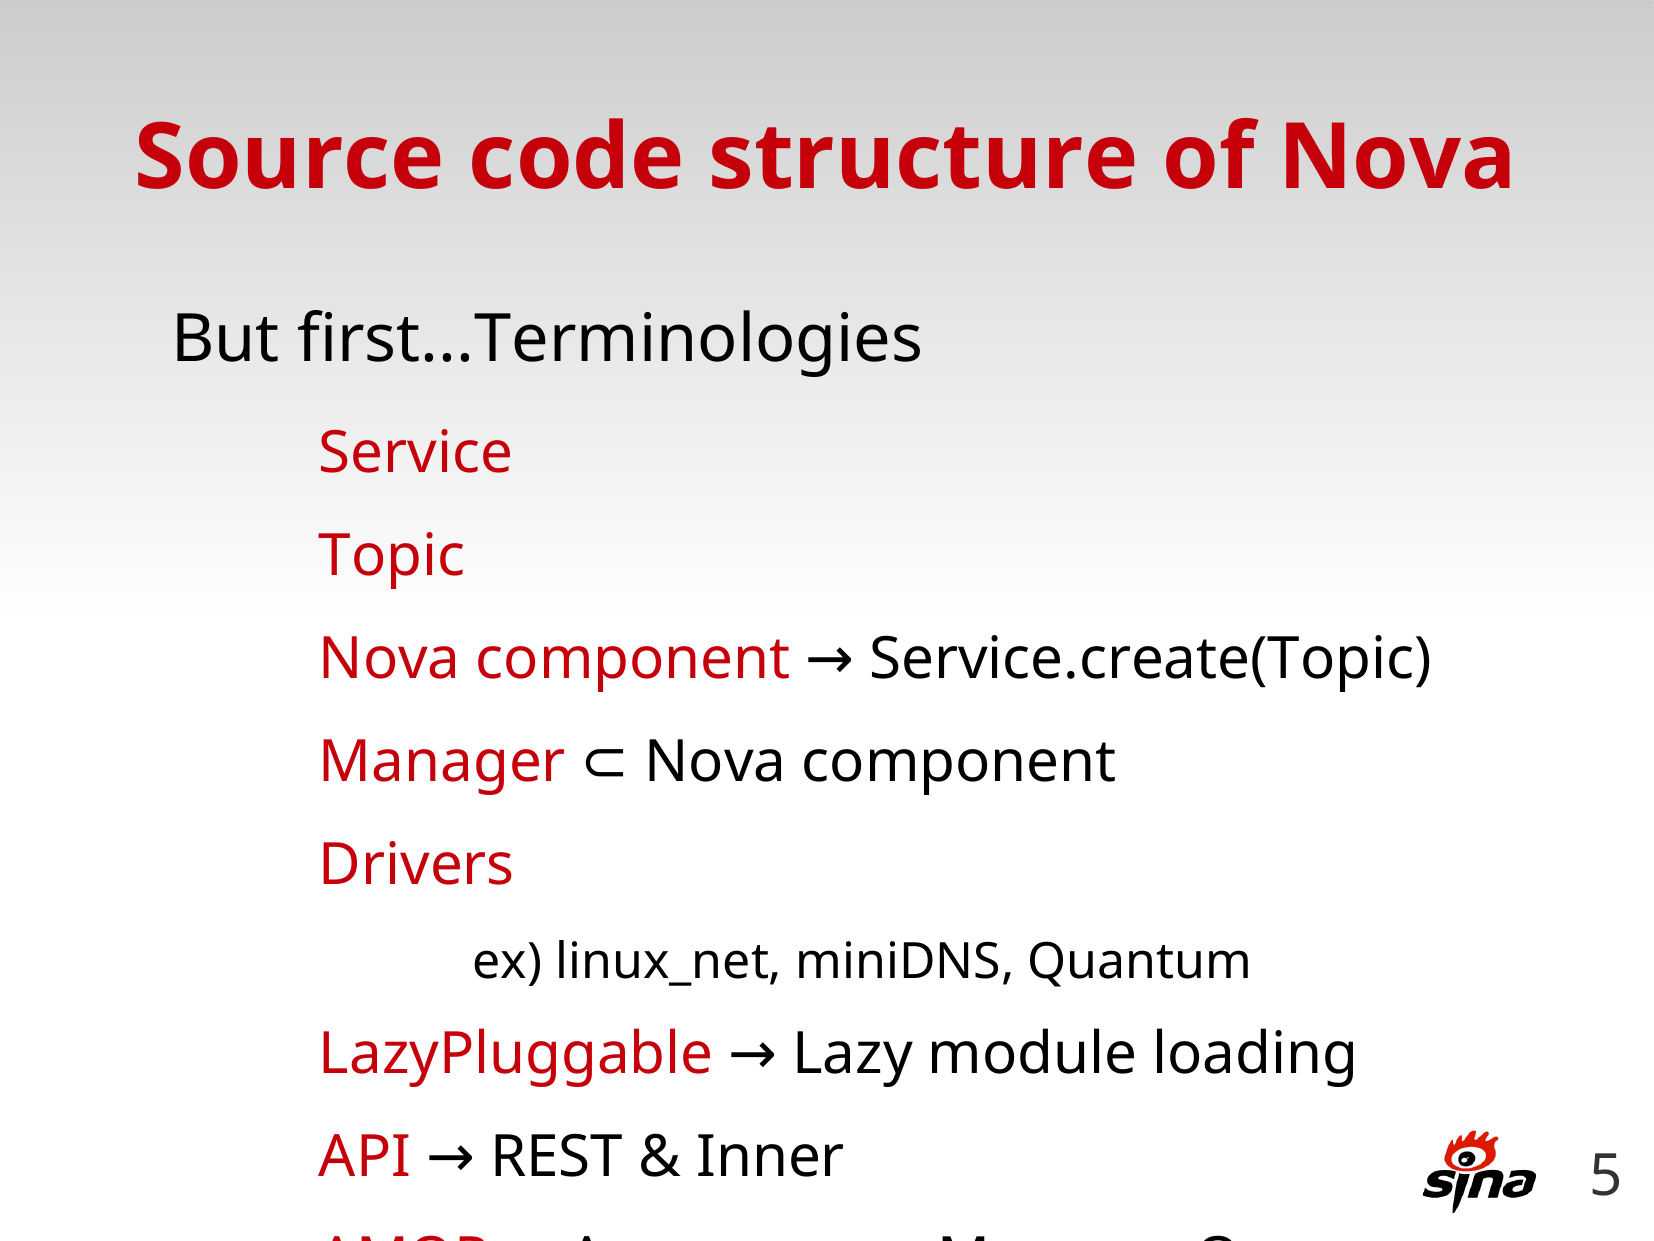

# Source code structure of Nova
But first...Terminologies
Service
Topic
Nova component → Service.create(Topic)
Manager ⊂ Nova component
Drivers
ex) linux_net, miniDNS, Quantum
LazyPluggable → Lazy module loading
API → REST & Inner
AMQP → Asyncronous Message Queue Protocol
5